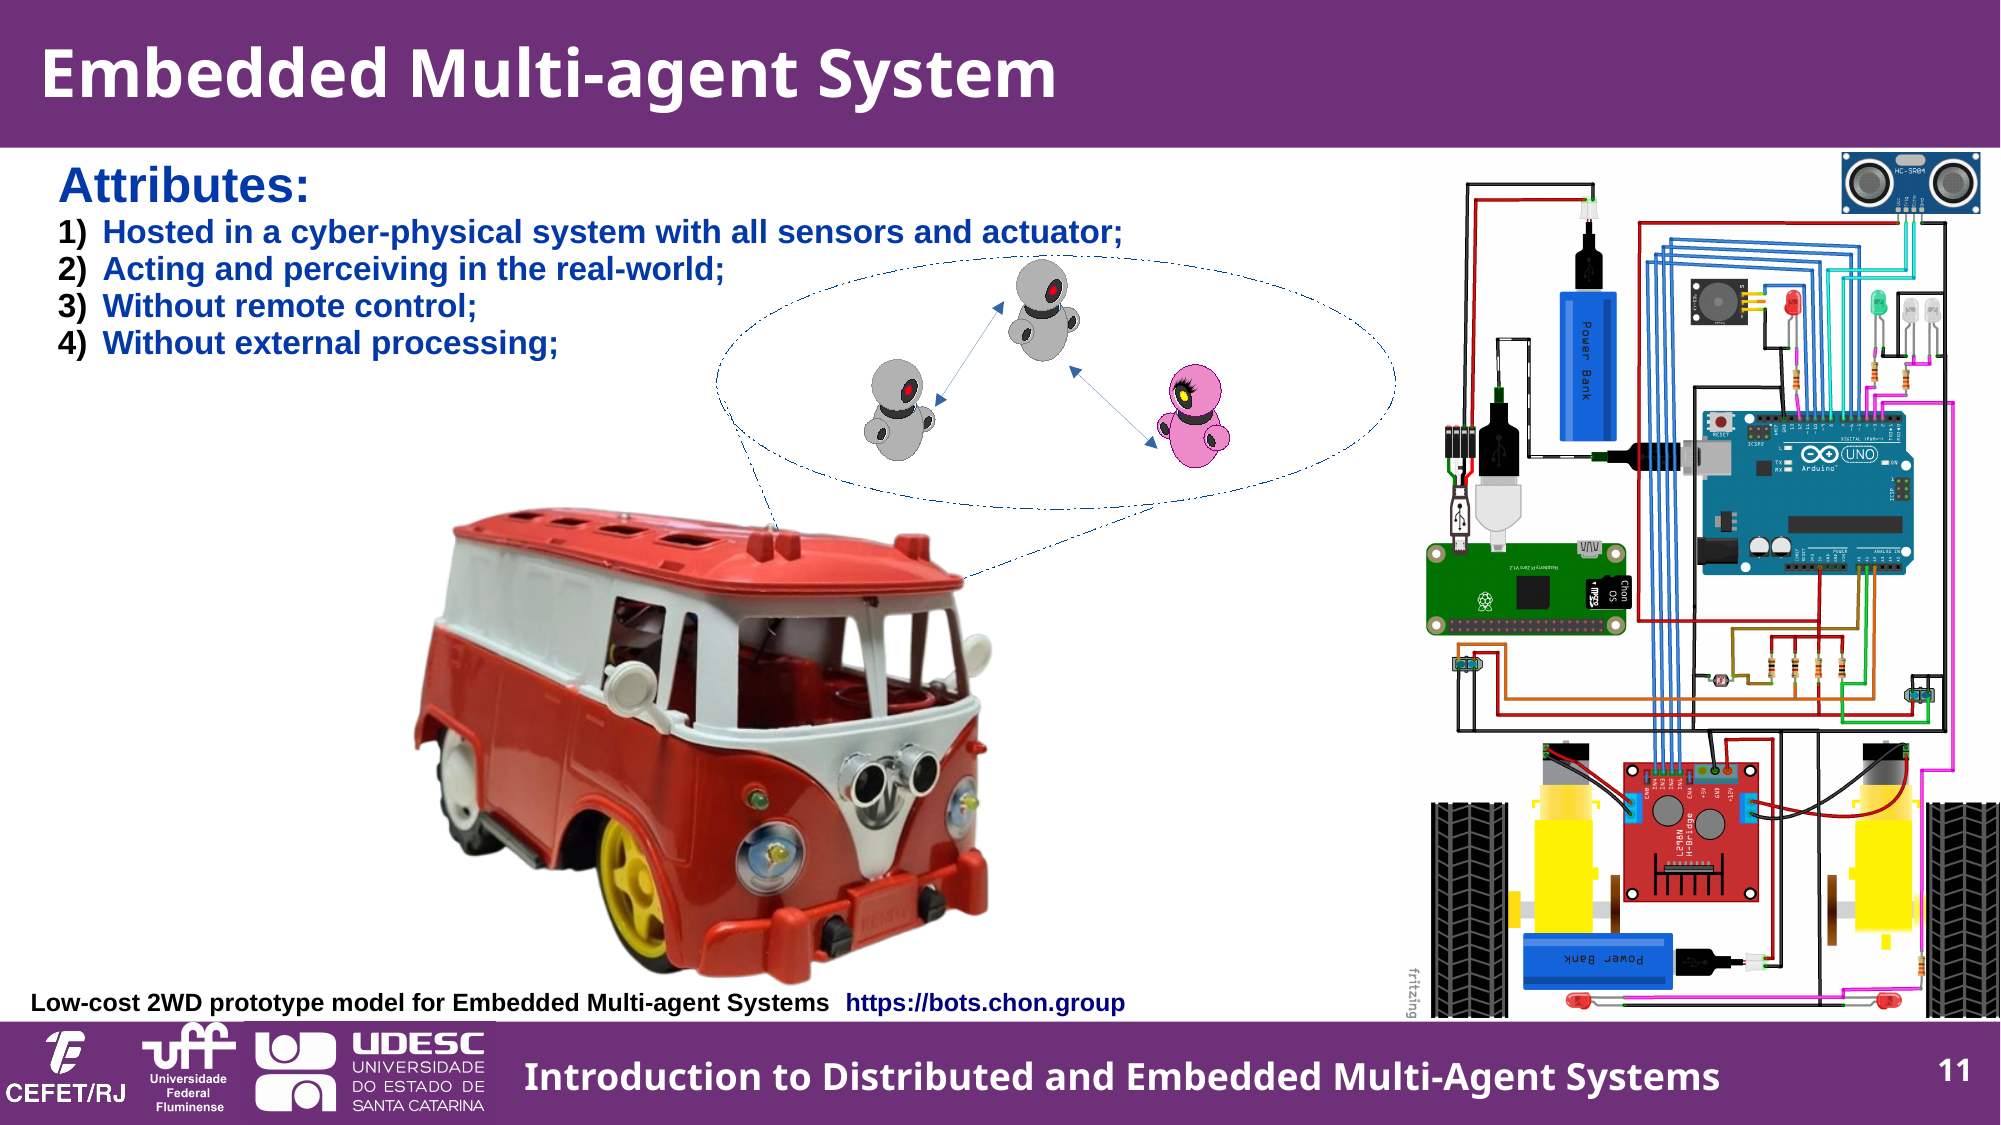

Embedded Multi-agent System
Attributes:
 Hosted in a cyber-physical system with all sensors and actuator;
 Acting and perceiving in the real-world;
 Without remote control;
 Without external processing;
Low-cost 2WD prototype model for Embedded Multi-agent Systems https://bots.chon.group